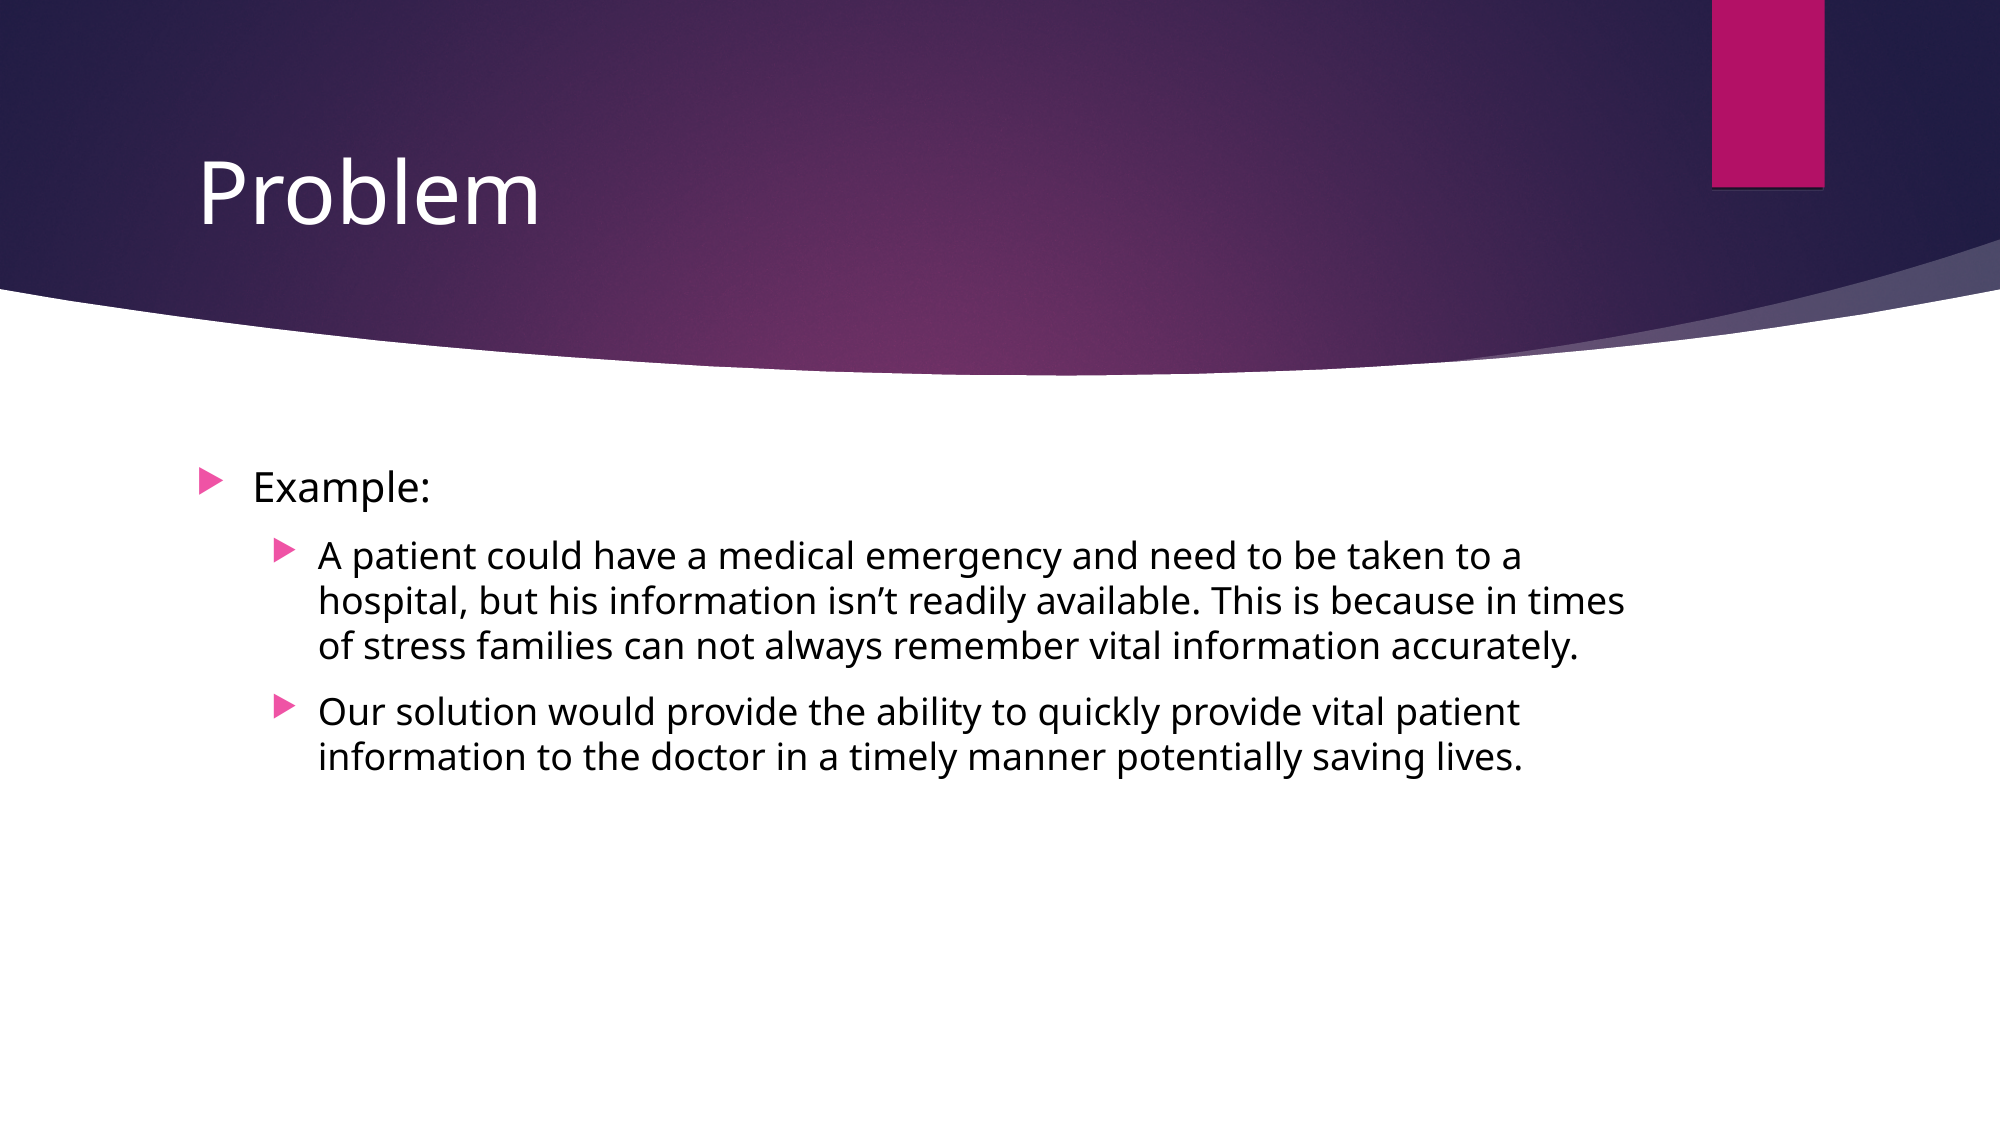

# Problem
Example:
A patient could have a medical emergency and need to be taken to a hospital, but his information isn’t readily available. This is because in times of stress families can not always remember vital information accurately.
Our solution would provide the ability to quickly provide vital patient information to the doctor in a timely manner potentially saving lives.